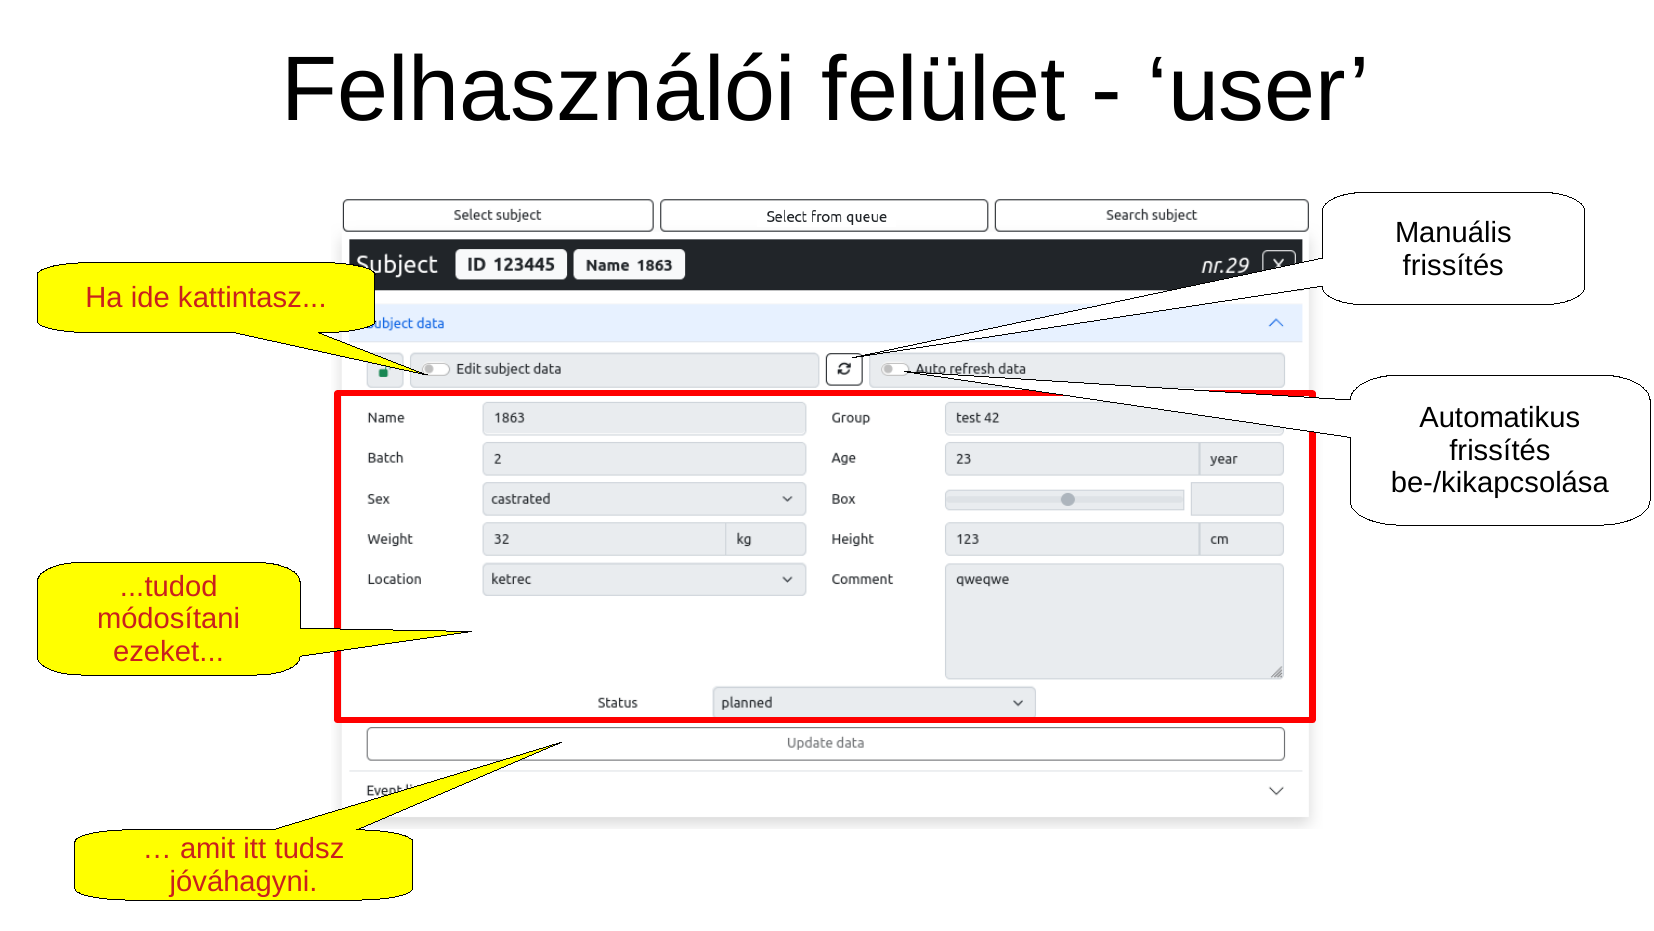

# Felhasználói felület - ‘user’
Manuális frissítés
Ha ide kattintasz...
Automatikus frissítés be-/kikapcsolása
...tudod módosítani ezeket...
… amit itt tudsz jóváhagyni.